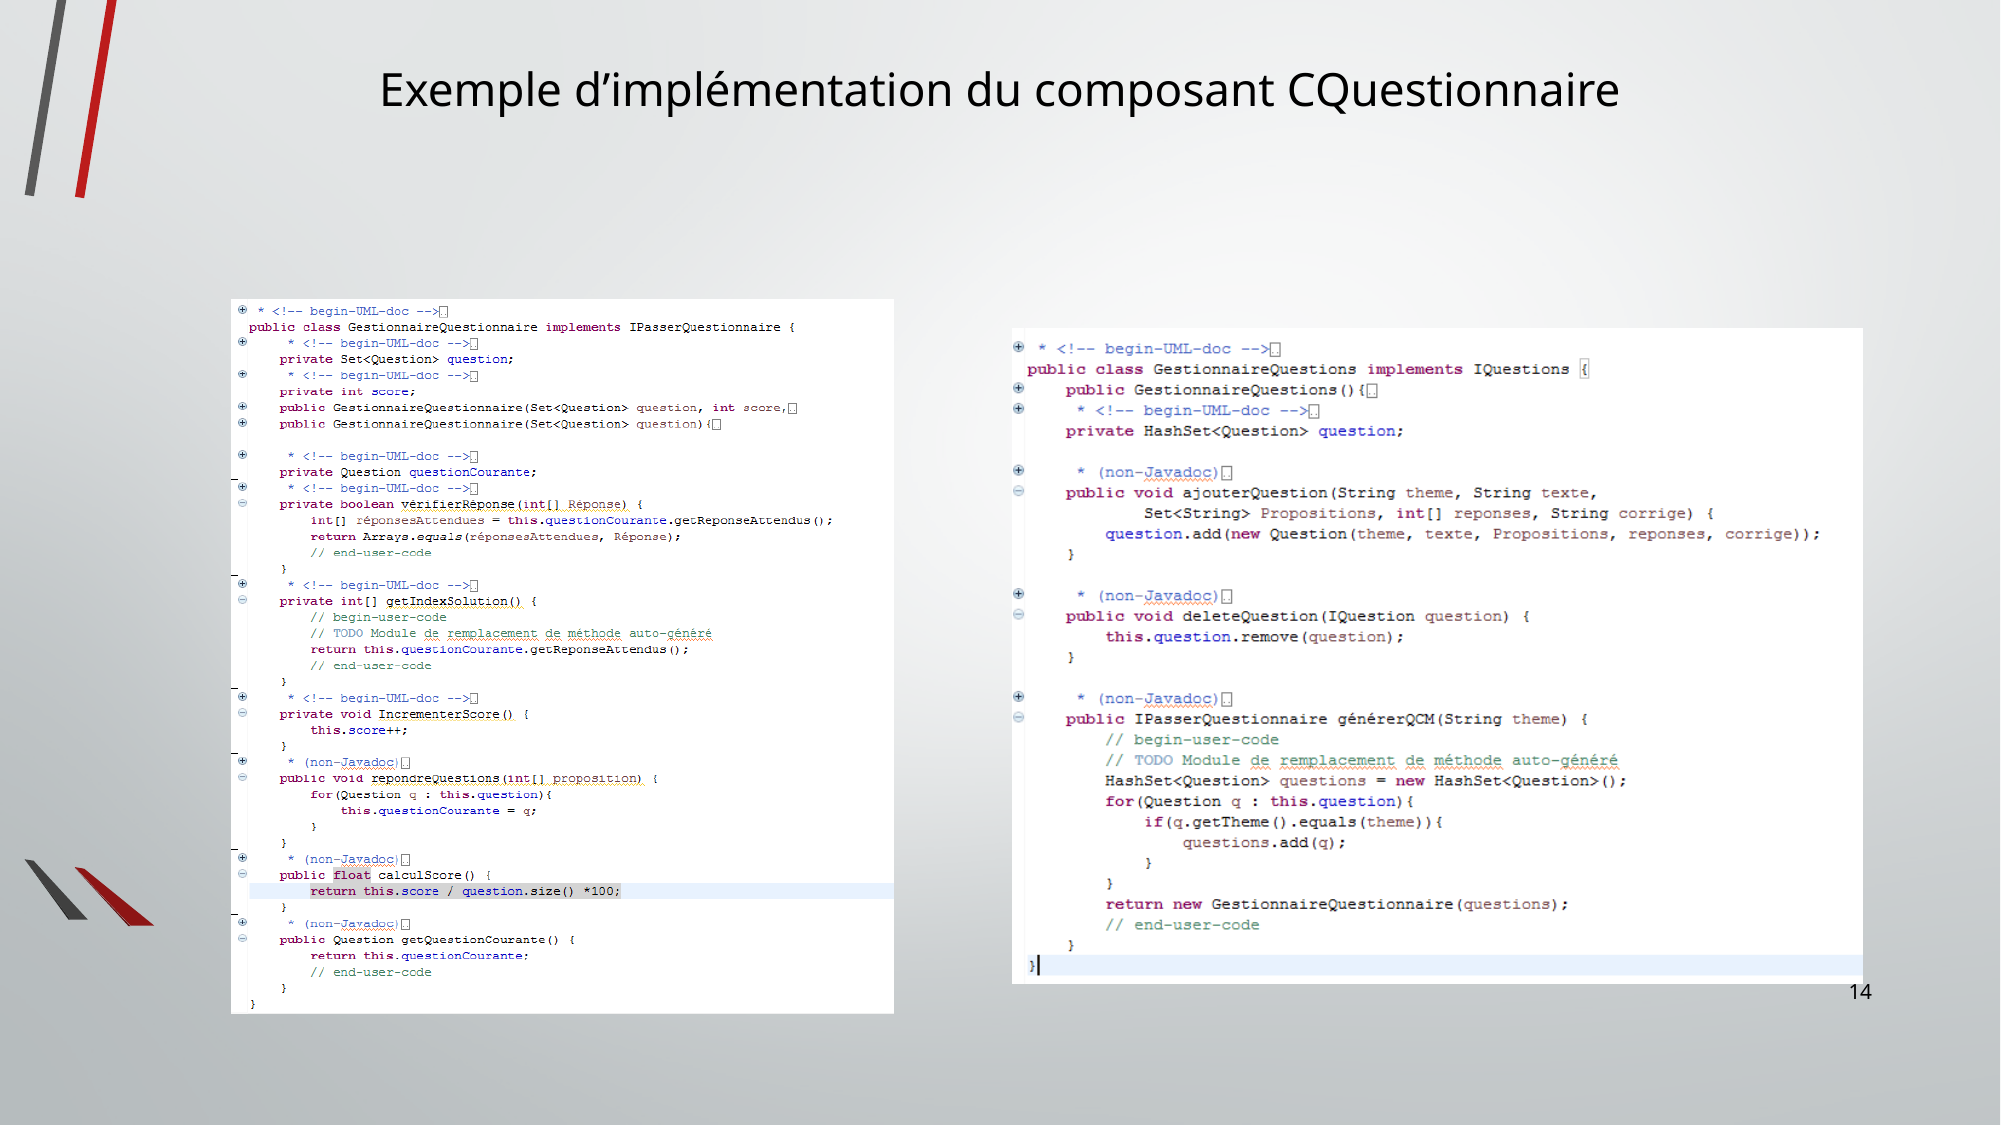

# Exemple d’implémentation du composant CQuestionnaire
14